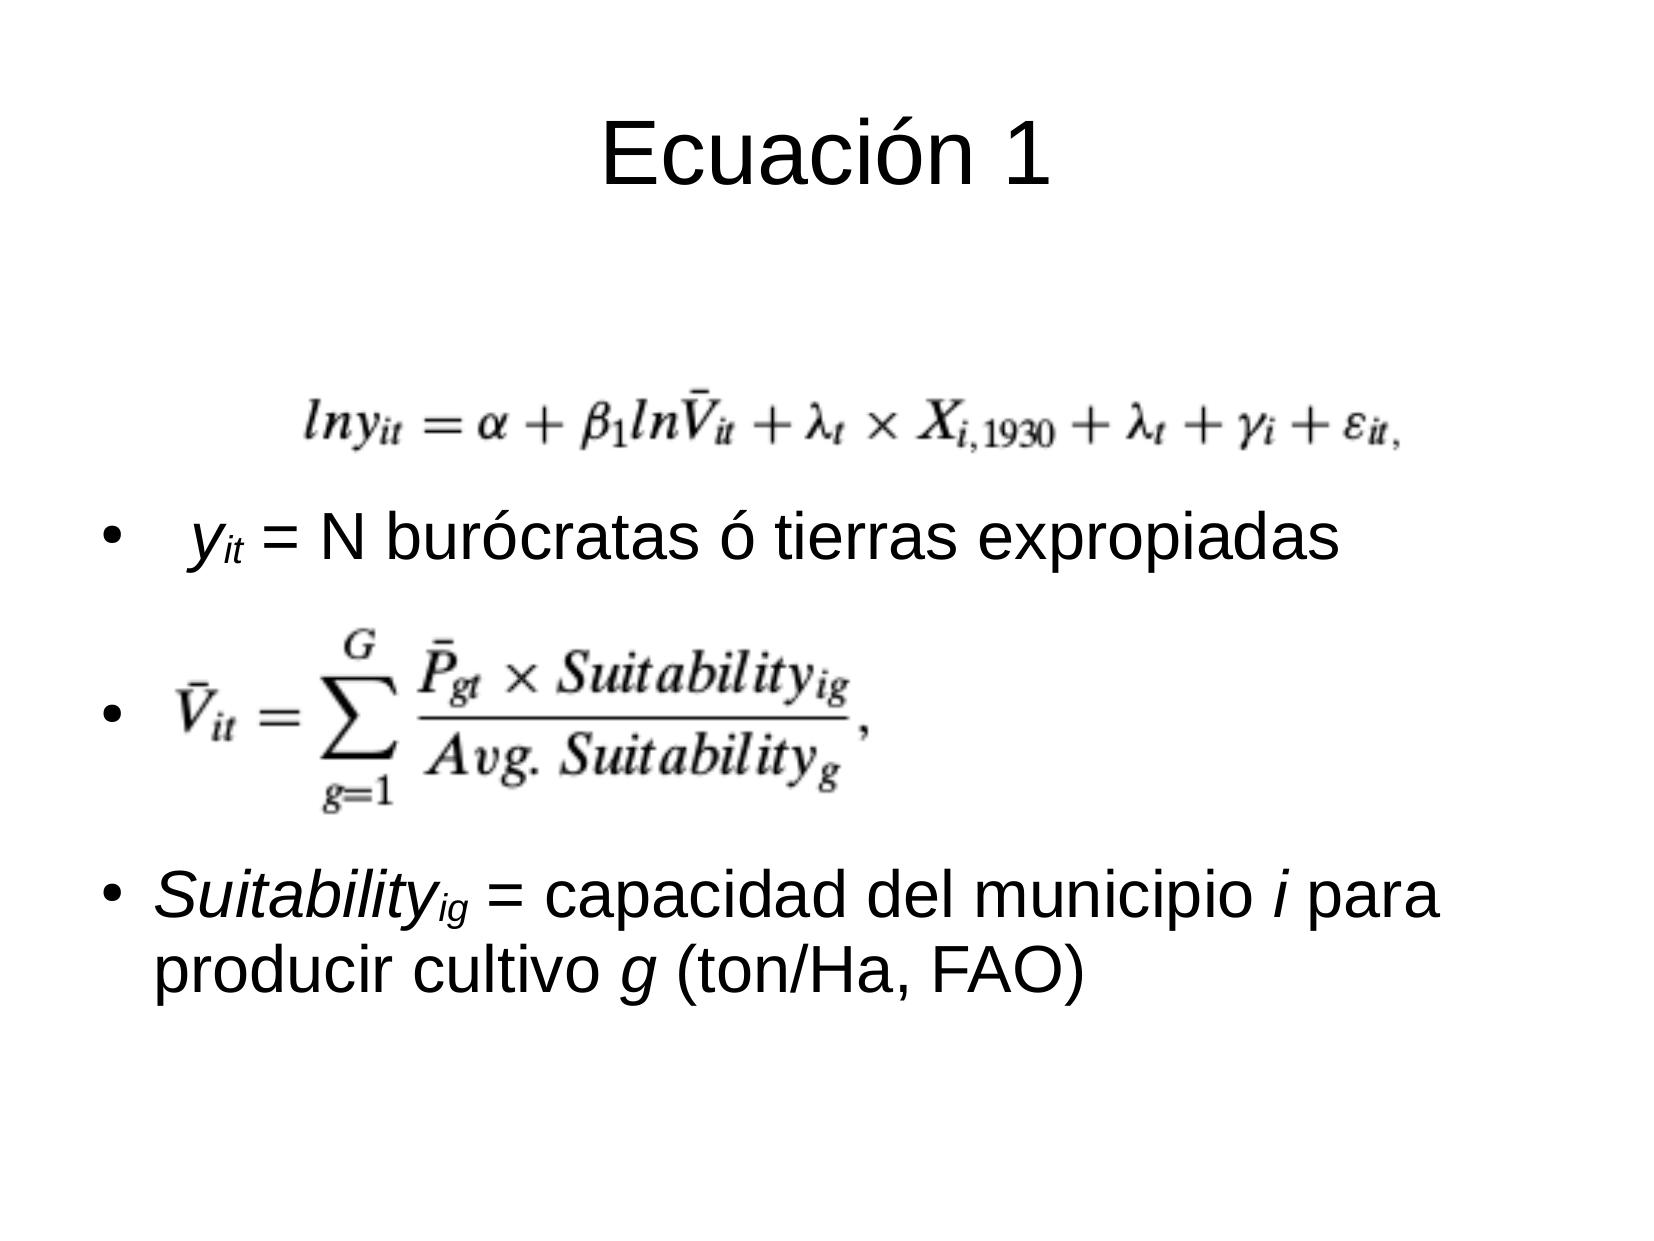

# Ecuación 1
 yit = N burócratas ó tierras expropiadas
Suitabilityig = capacidad del municipio i para producir cultivo g (ton/Ha, FAO)